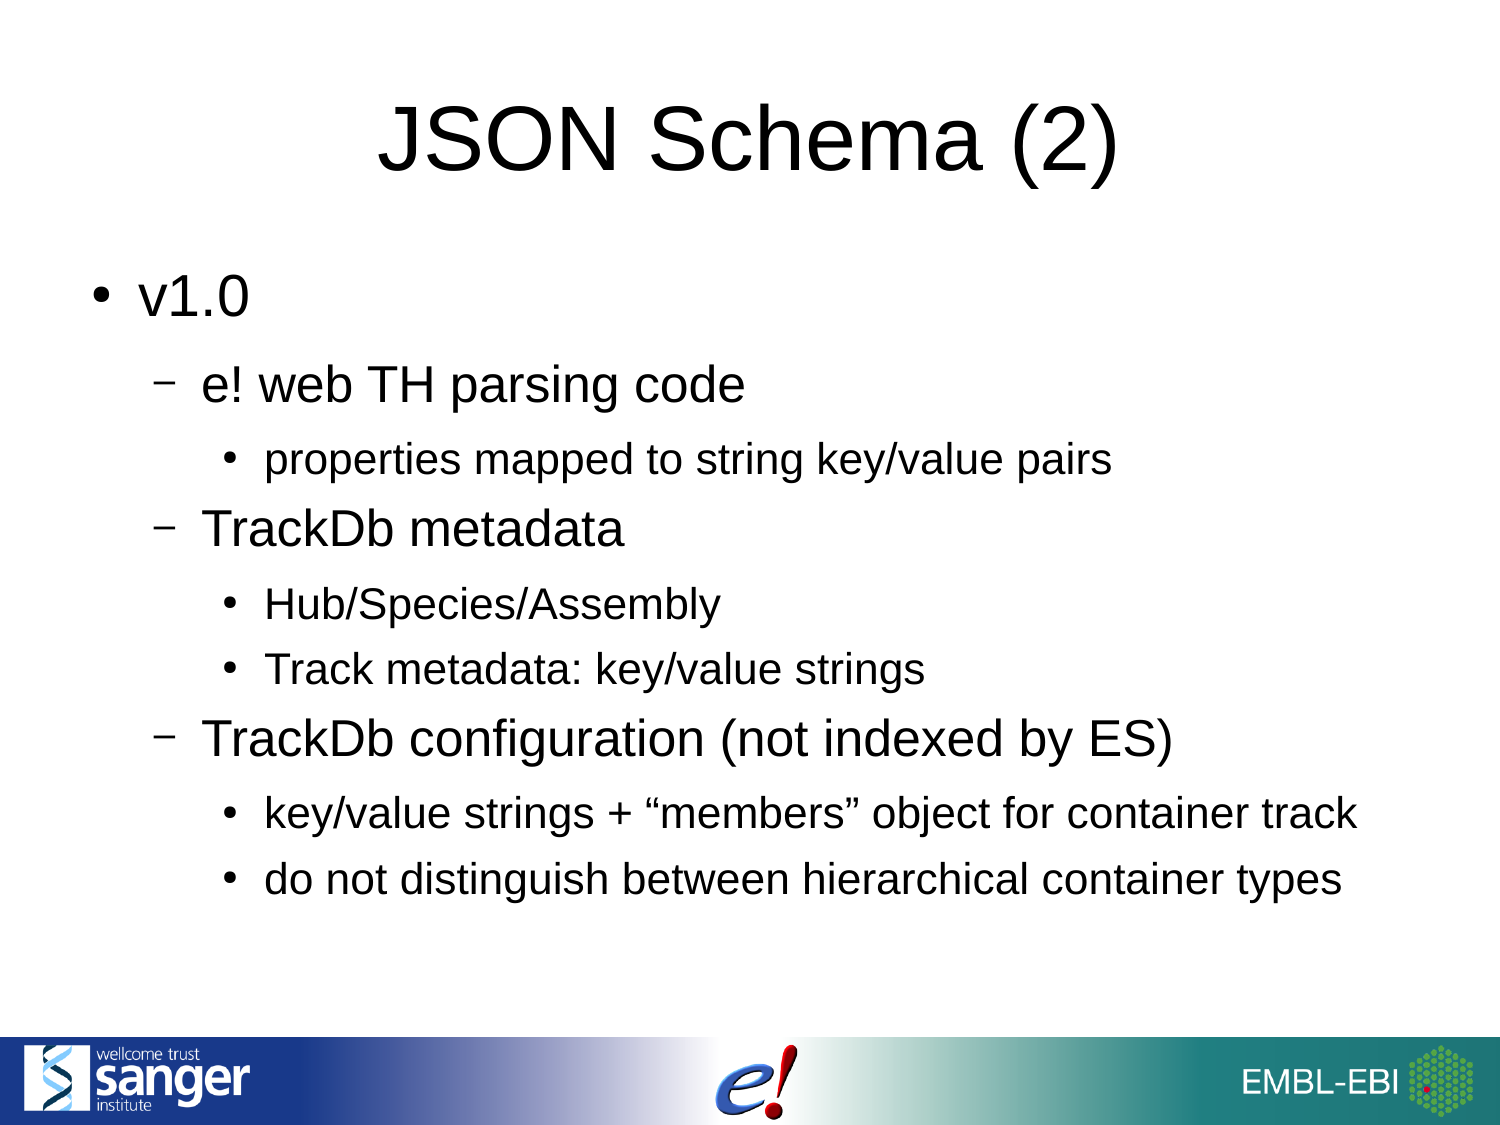

# JSON Schema (2)
v1.0
e! web TH parsing code
properties mapped to string key/value pairs
TrackDb metadata
Hub/Species/Assembly
Track metadata: key/value strings
TrackDb configuration (not indexed by ES)
key/value strings + “members” object for container track
do not distinguish between hierarchical container types